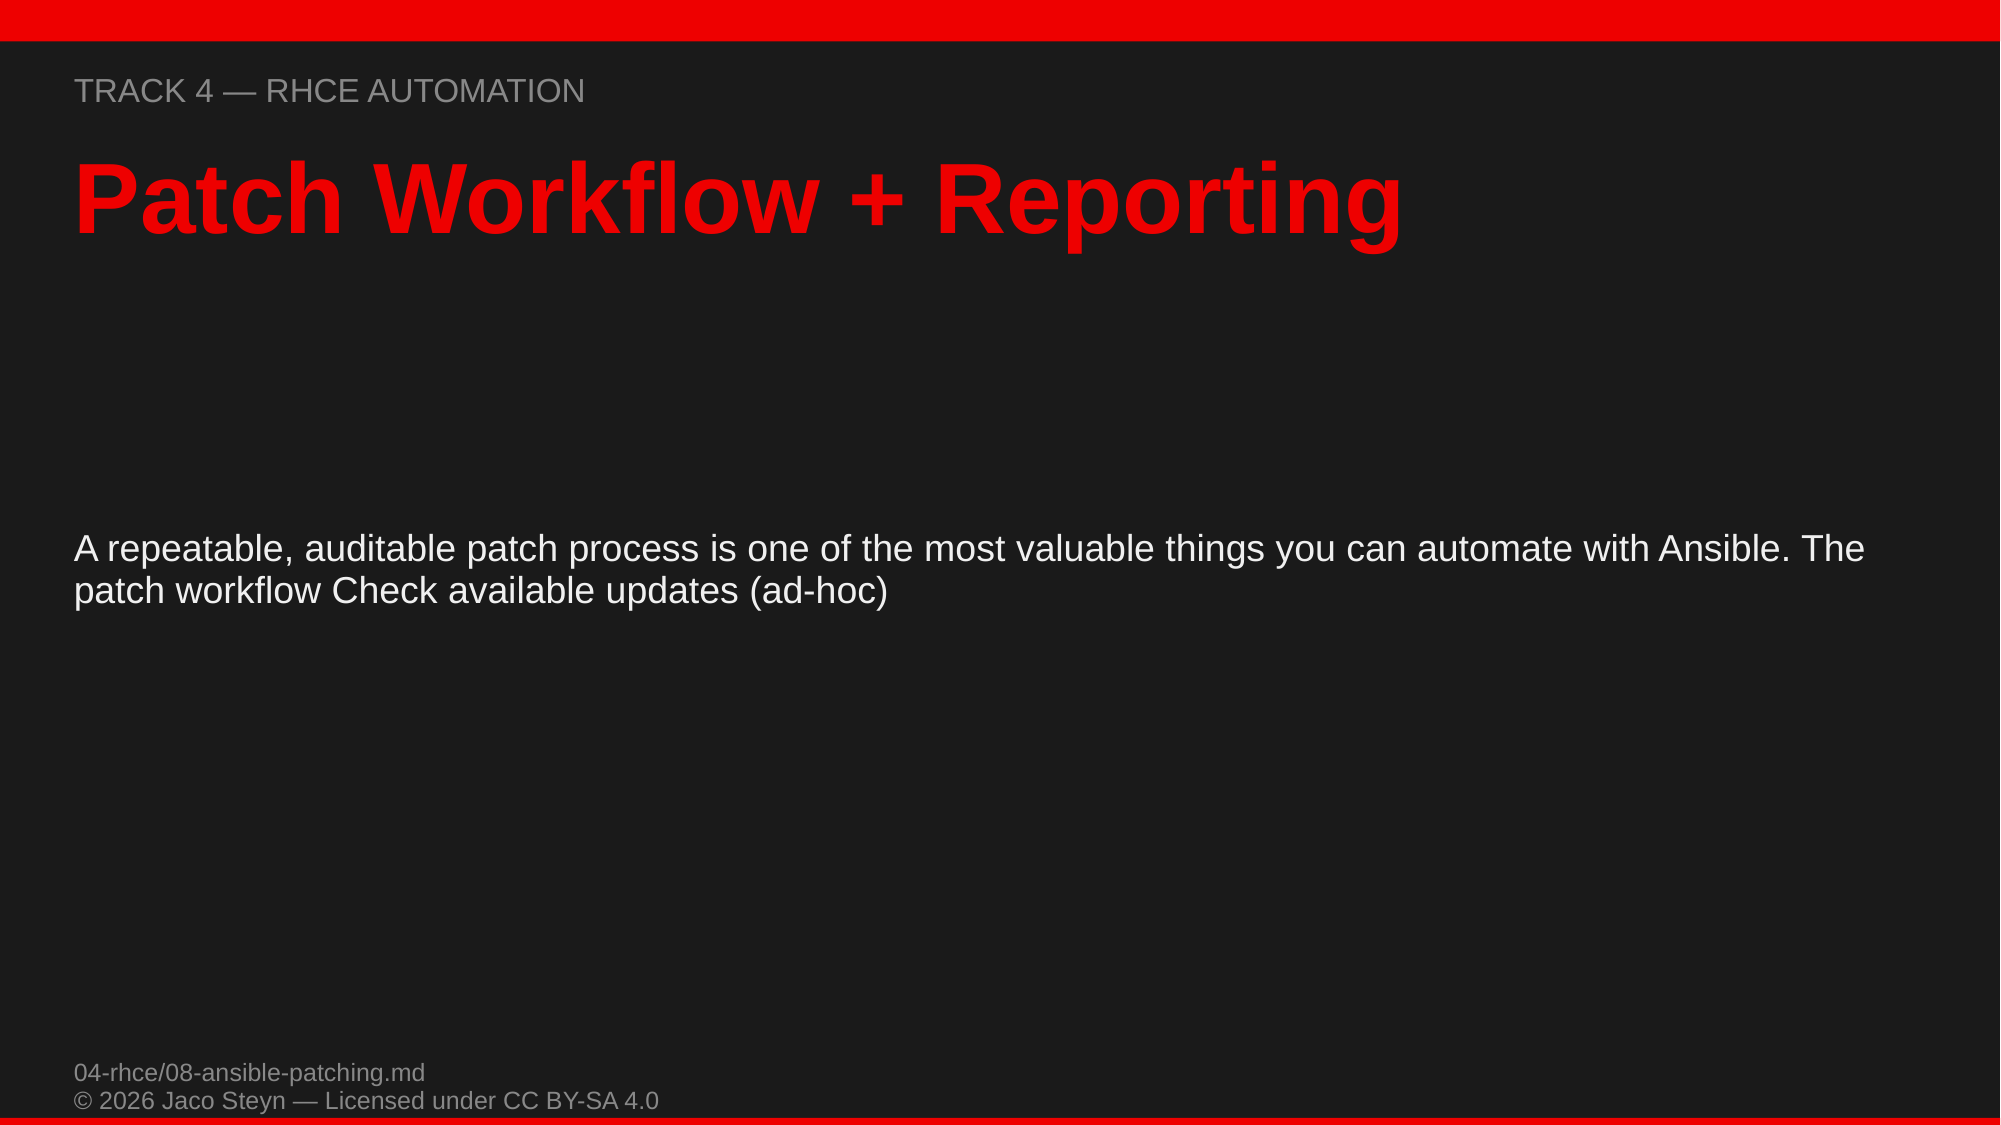

TRACK 4 — RHCE AUTOMATION
Patch Workflow + Reporting
A repeatable, auditable patch process is one of the most valuable things you can automate with Ansible. The patch workflow Check available updates (ad-hoc)
04-rhce/08-ansible-patching.md
© 2026 Jaco Steyn — Licensed under CC BY-SA 4.0